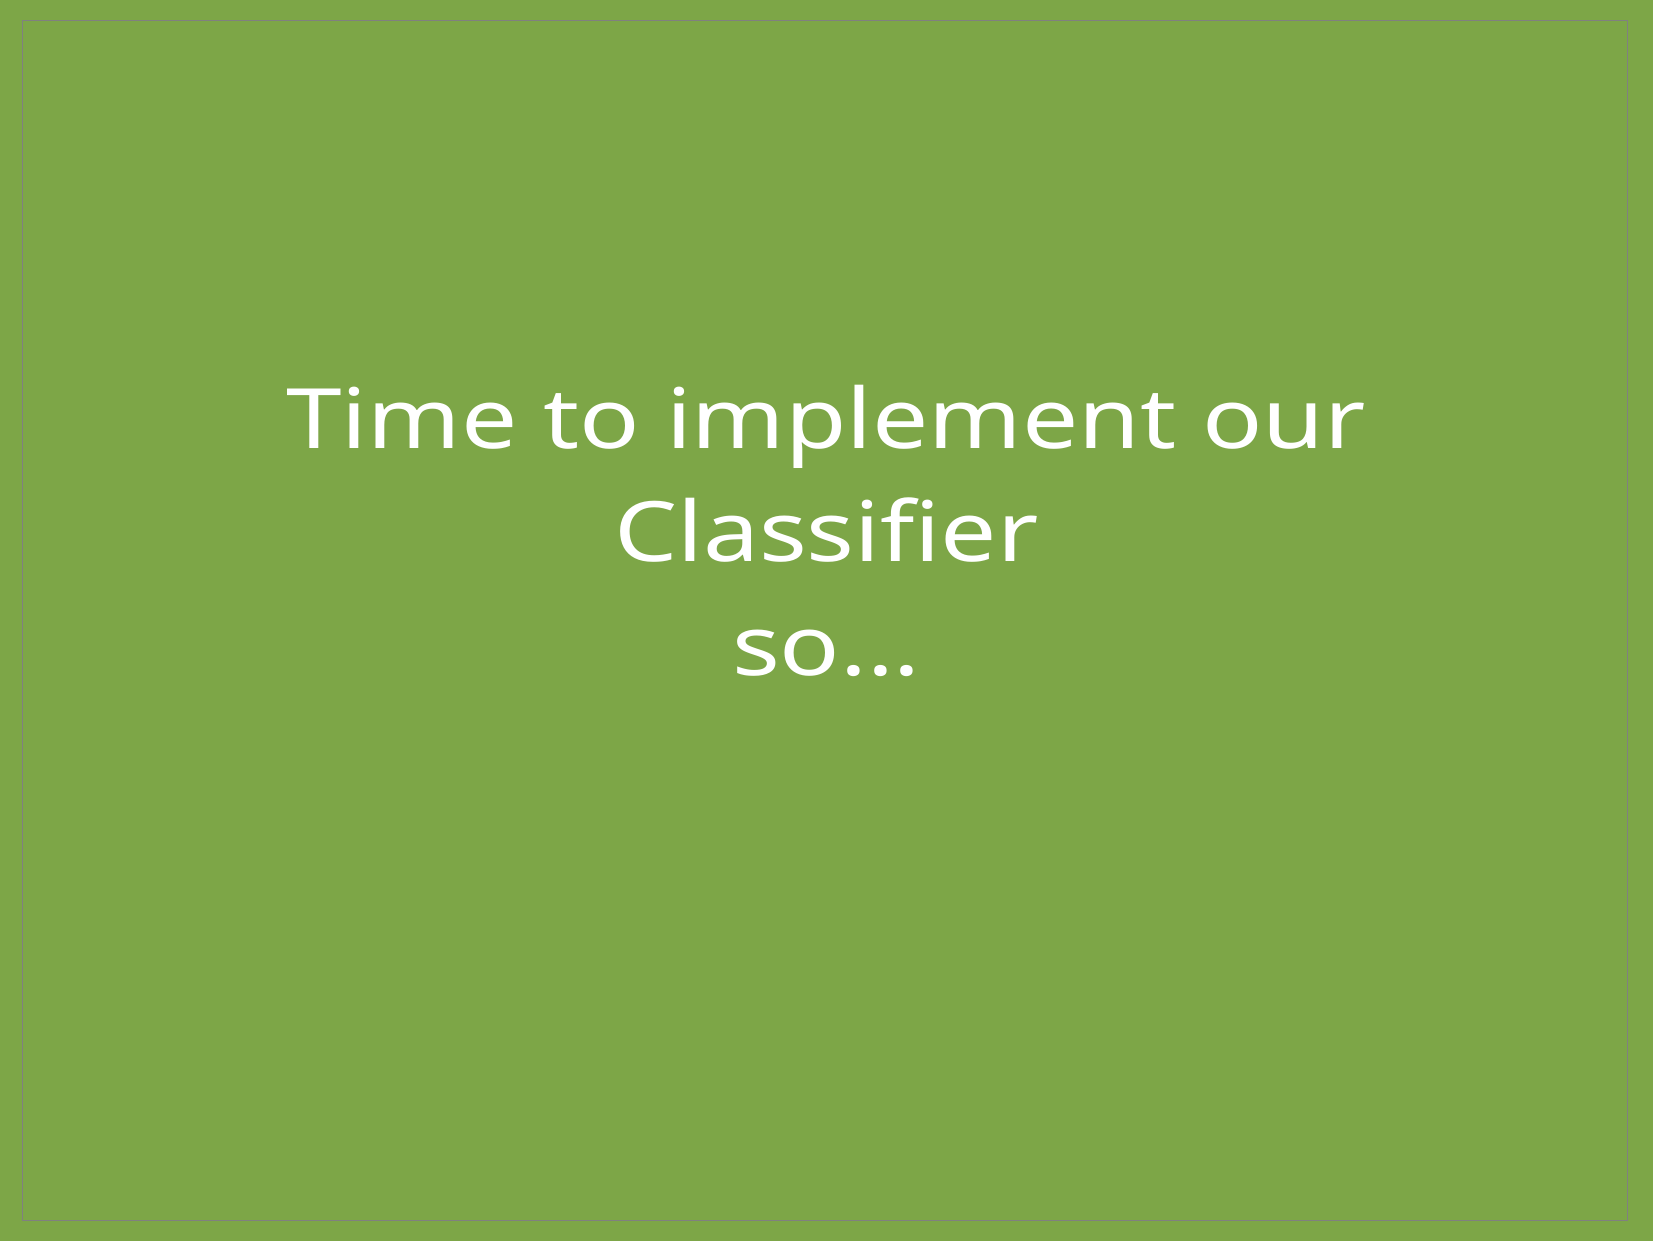

# Time to implement our Classifier
so...